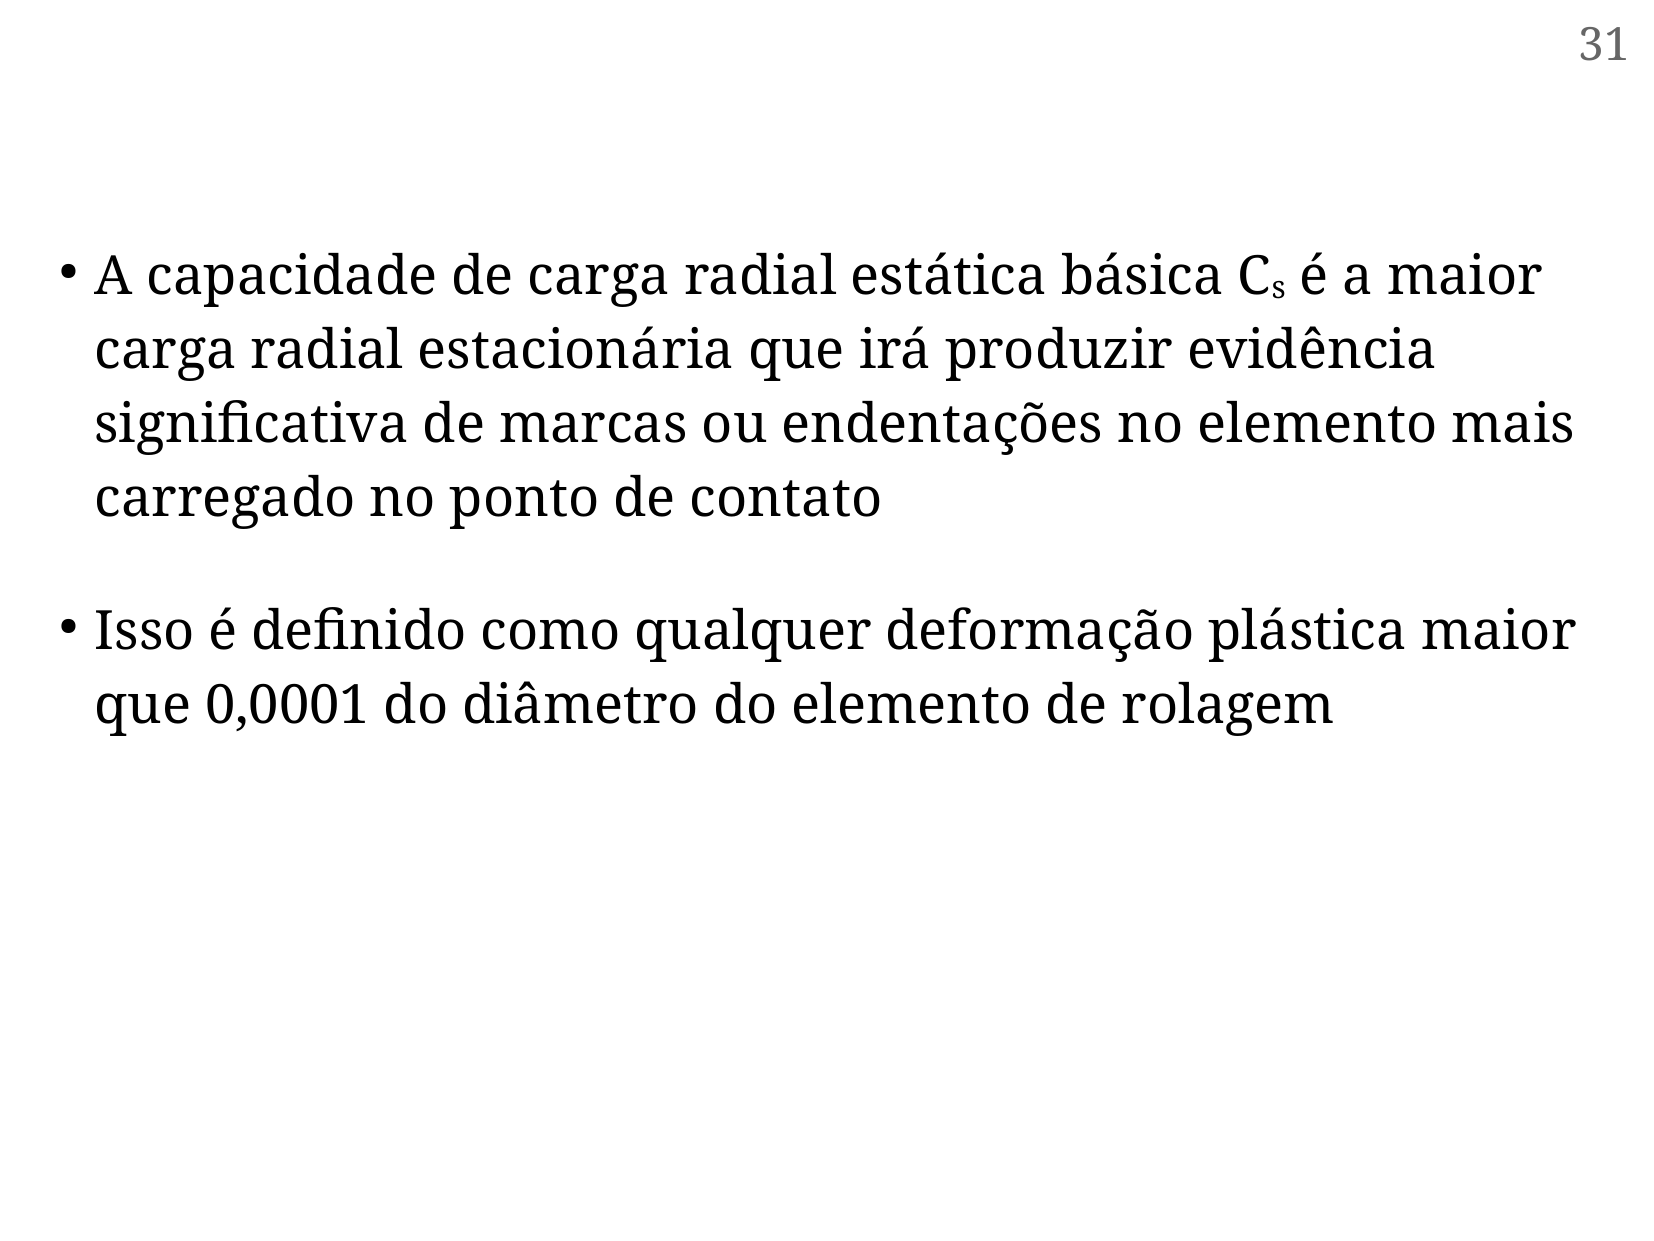

31
#
A capacidade de carga radial estática básica Cs é a maior carga radial estacionária que irá produzir evidência significativa de marcas ou endentações no elemento mais carregado no ponto de contato
Isso é definido como qualquer deformação plástica maior que 0,0001 do diâmetro do elemento de rolagem